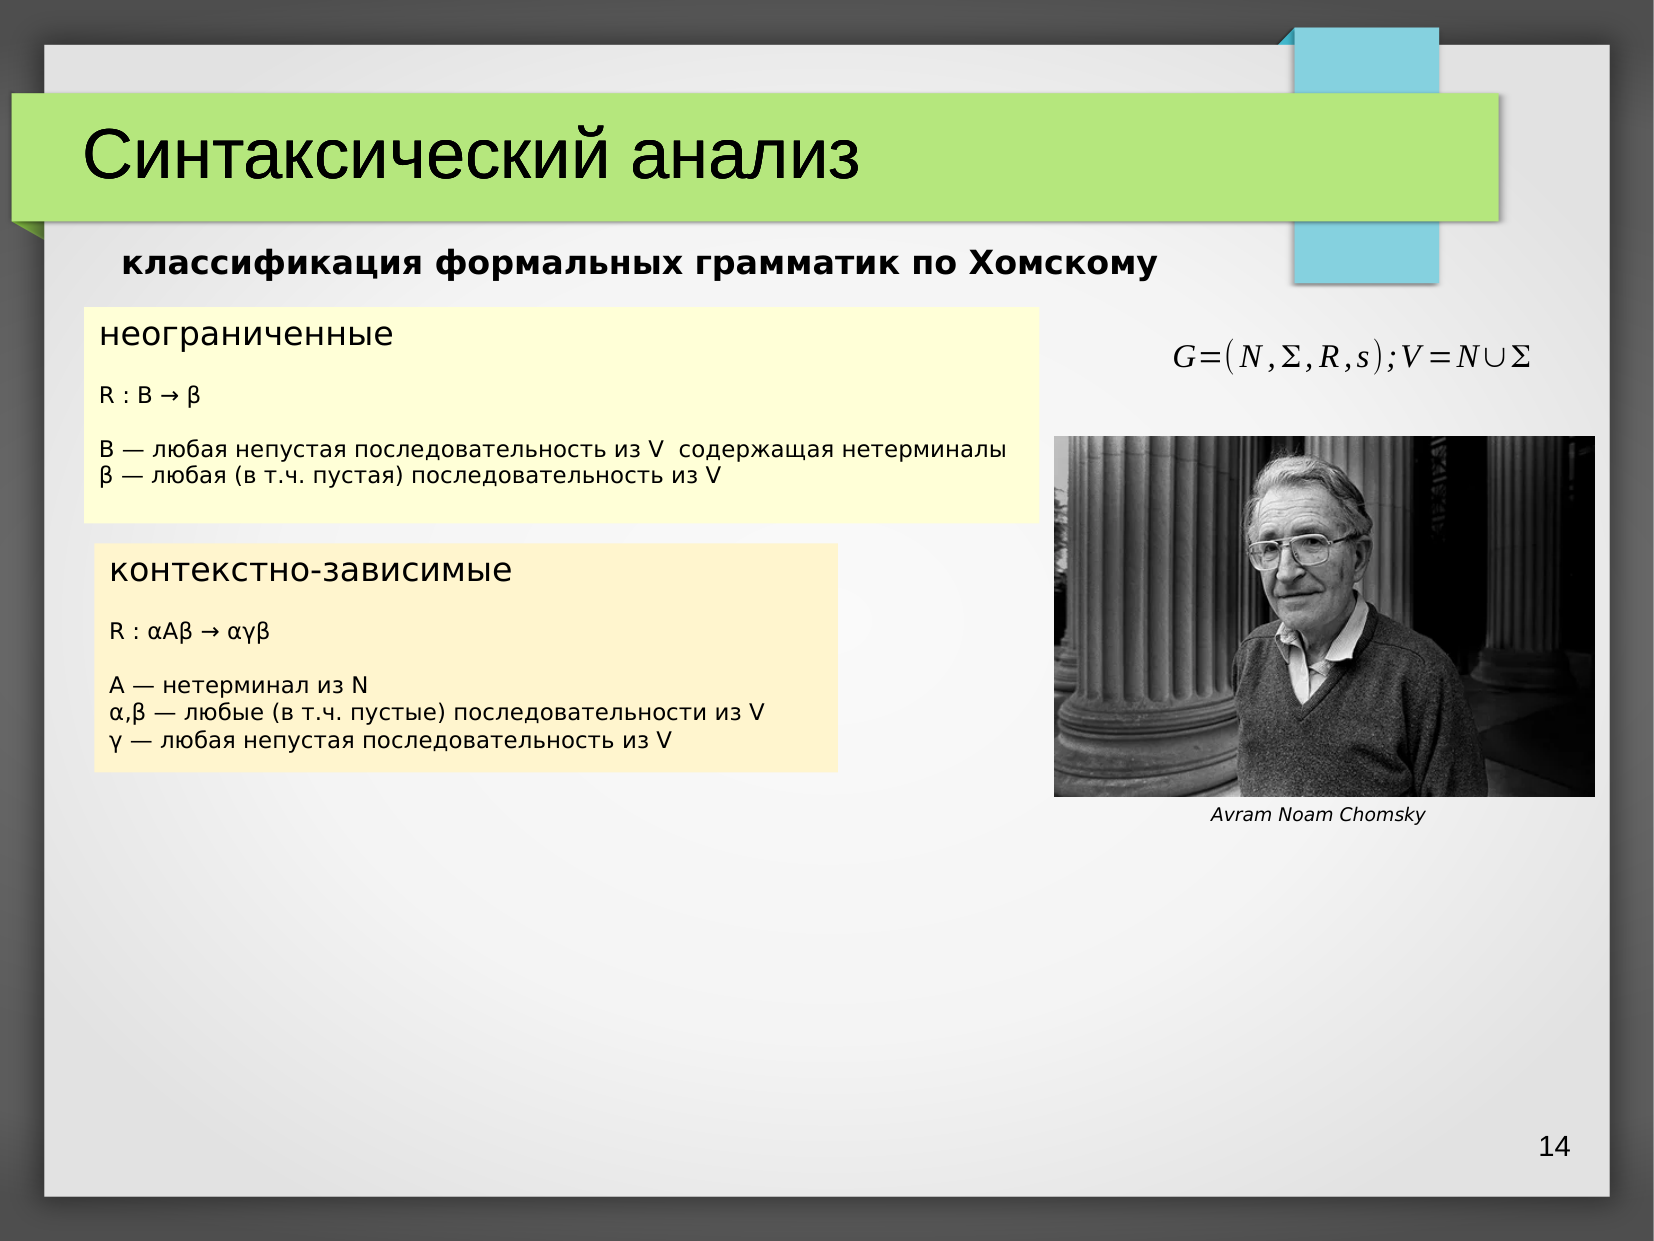

# Синтаксический анализ
Синтаксический анализ
Синтаксический анализ
классификация формальных грамматик по Хомскому
неограниченные
R : B → β
B — любая непустая последовательность из V содержащая нетерминалы
β — любая (в т.ч. пустая) последовательность из V
контекстно-зависимые
R : αAβ → αγβ
A — нетерминал из N
α,β — любые (в т.ч. пустые) последовательности из V
γ — любая непустая последовательность из V
Avram Noam Chomsky
14